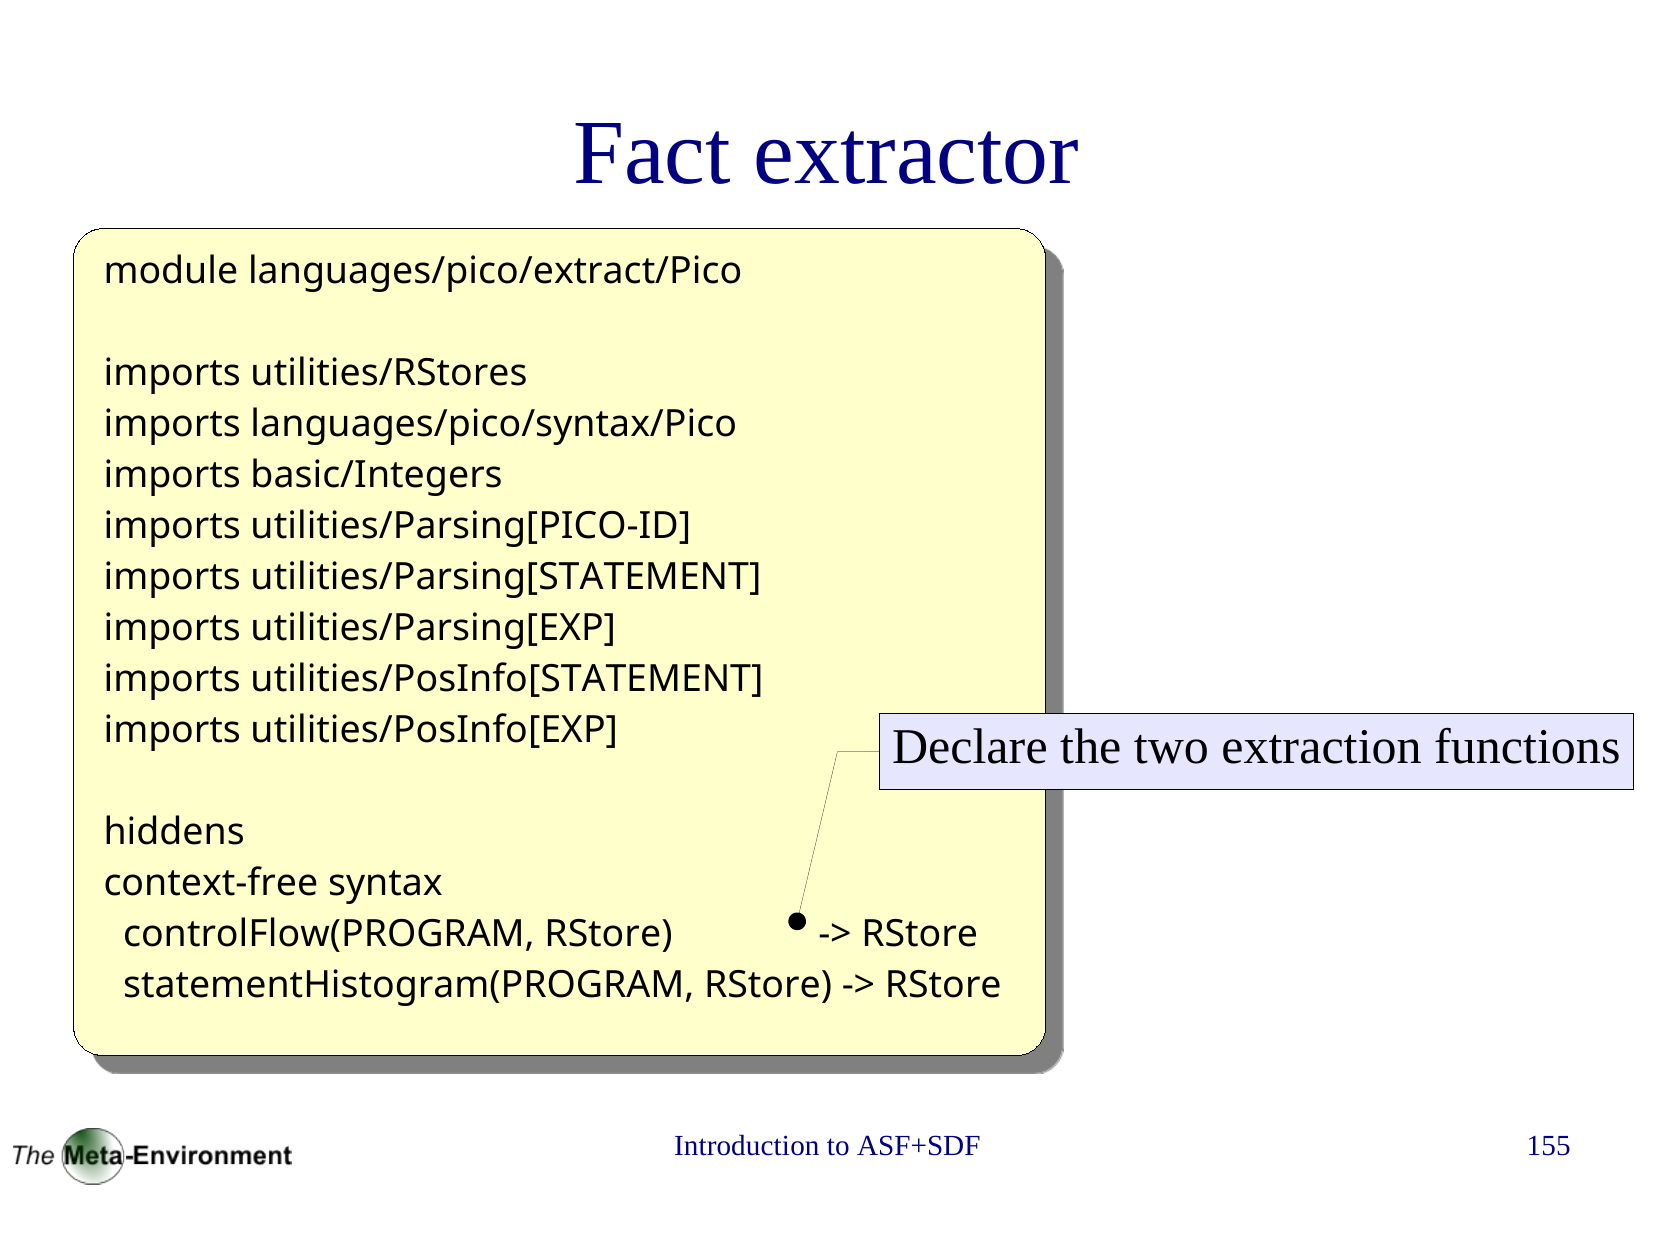

# Fact extractor
module languages/pico/extract/Pico
imports utilities/RStores
imports languages/pico/syntax/Pico
imports basic/Integers
imports utilities/Parsing[PICO-ID]
imports utilities/Parsing[STATEMENT]
imports utilities/Parsing[EXP]
imports utilities/PosInfo[STATEMENT]
imports utilities/PosInfo[EXP]
hiddens
context-free syntax
 controlFlow(PROGRAM, RStore) -> RStore
 statementHistogram(PROGRAM, RStore) -> RStore
155